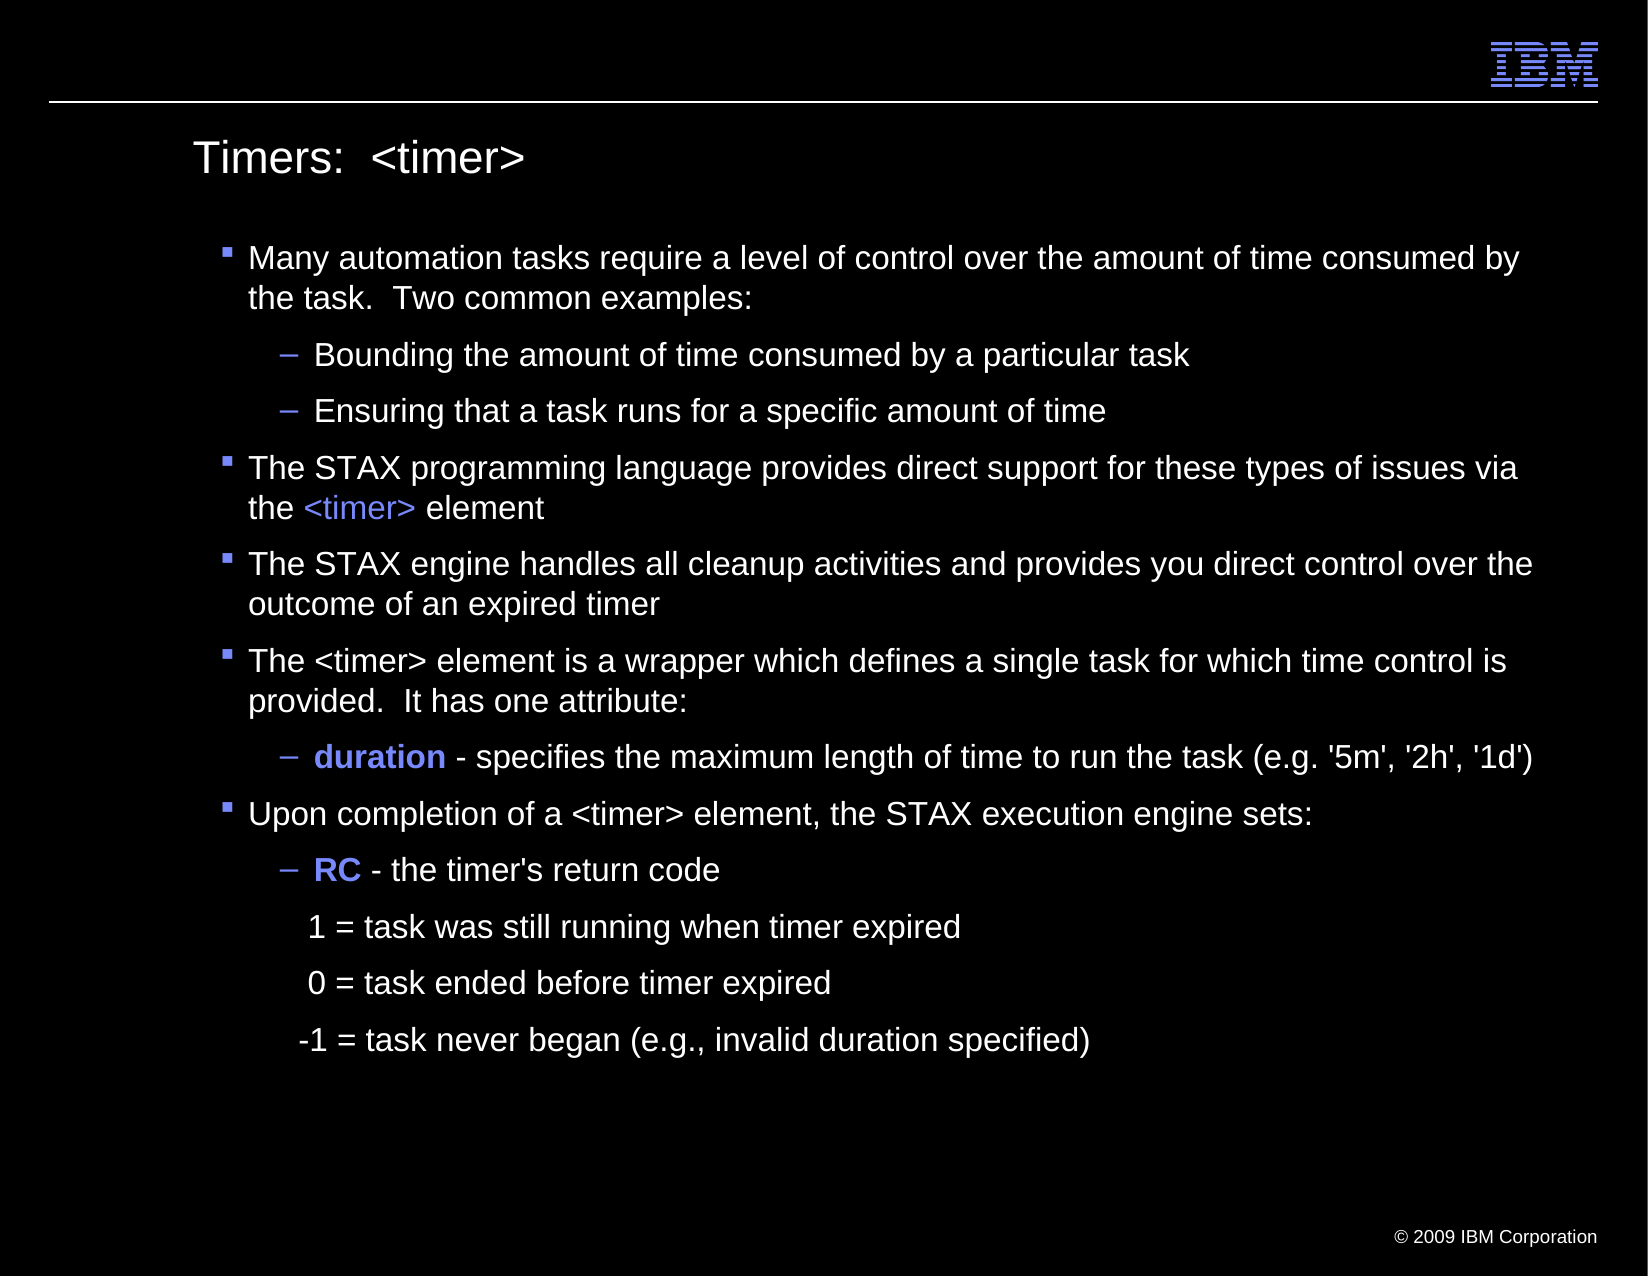

# Timers: <timer>
Many automation tasks require a level of control over the amount of time consumed by the task. Two common examples:
Bounding the amount of time consumed by a particular task
Ensuring that a task runs for a specific amount of time
The STAX programming language provides direct support for these types of issues via the <timer> element
The STAX engine handles all cleanup activities and provides you direct control over the outcome of an expired timer
The <timer> element is a wrapper which defines a single task for which time control is provided. It has one attribute:
duration - specifies the maximum length of time to run the task (e.g. '5m', '2h', '1d')
Upon completion of a <timer> element, the STAX execution engine sets:
RC - the timer's return code
 1 = task was still running when timer expired
 0 = task ended before timer expired
 -1 = task never began (e.g., invalid duration specified)